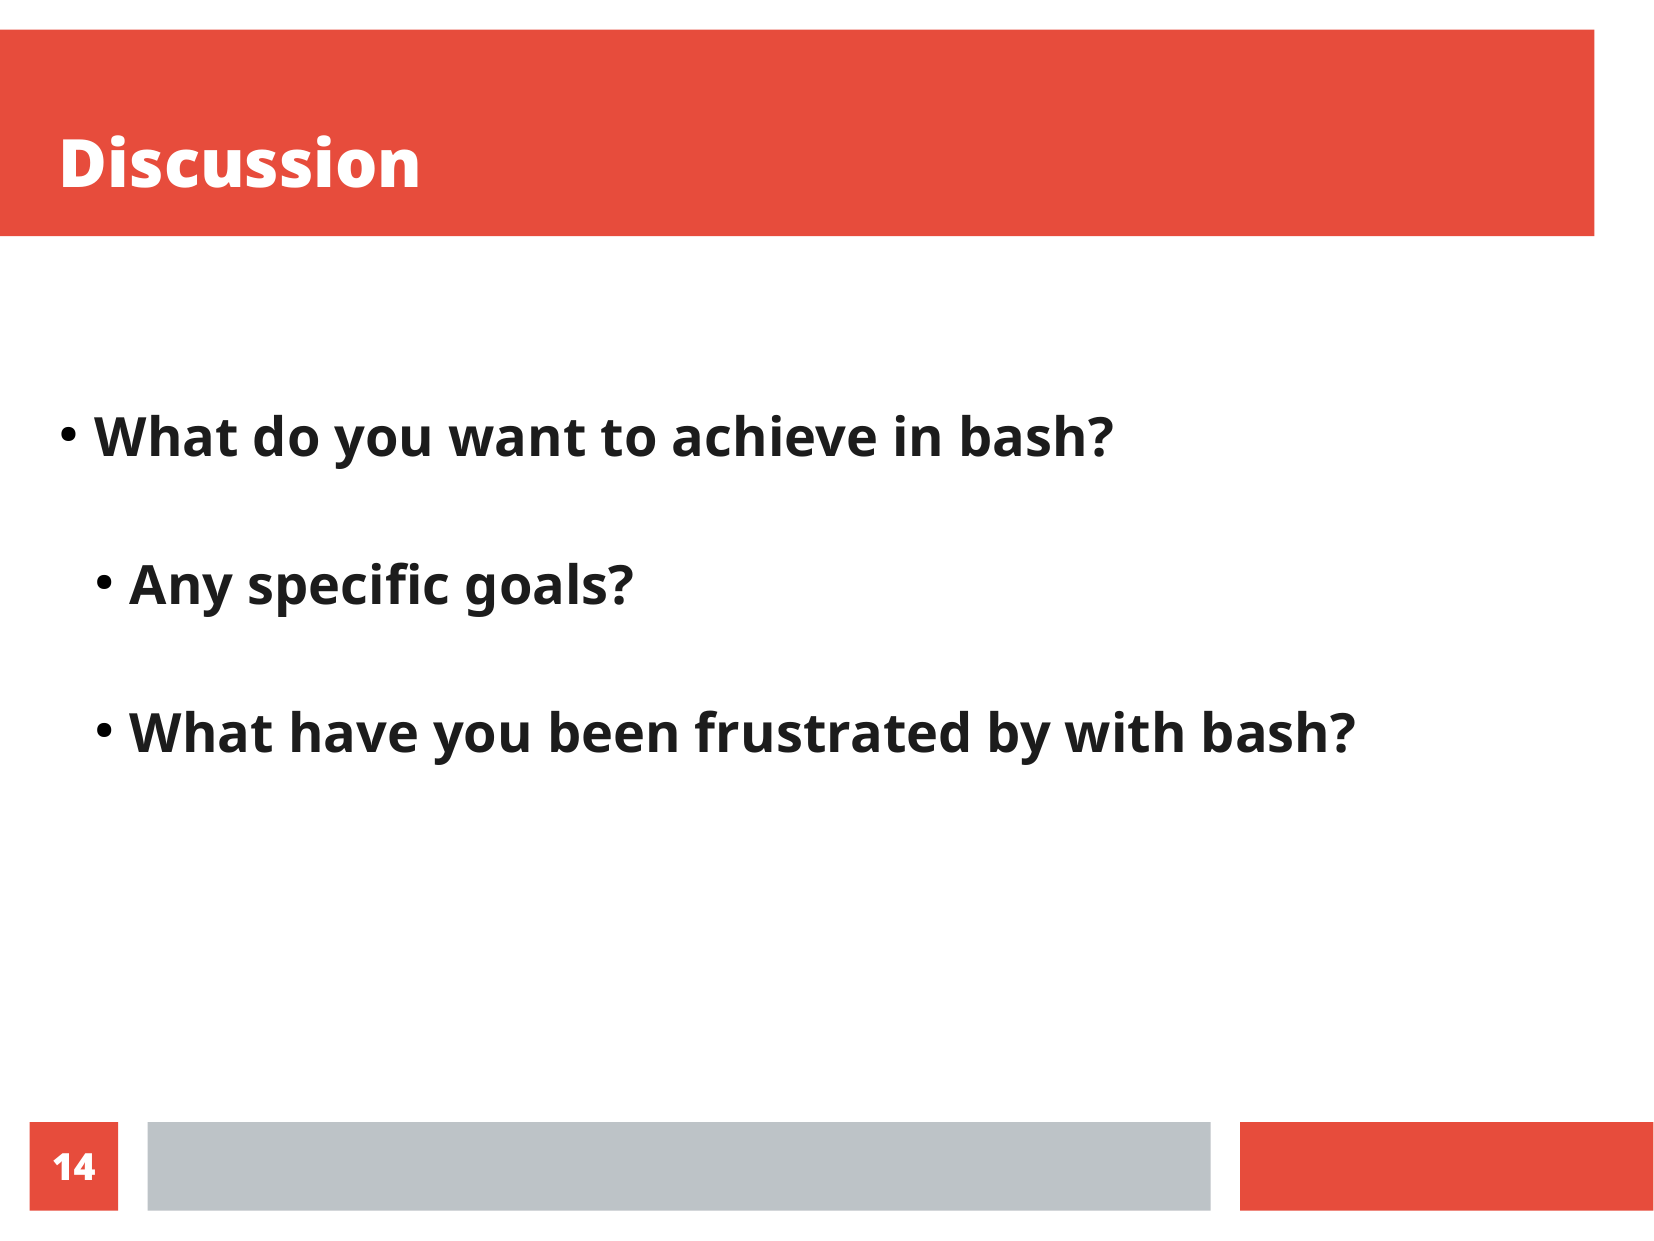

# Discussion
What do you want to achieve in bash?
Any specific goals?
What have you been frustrated by with bash?
14